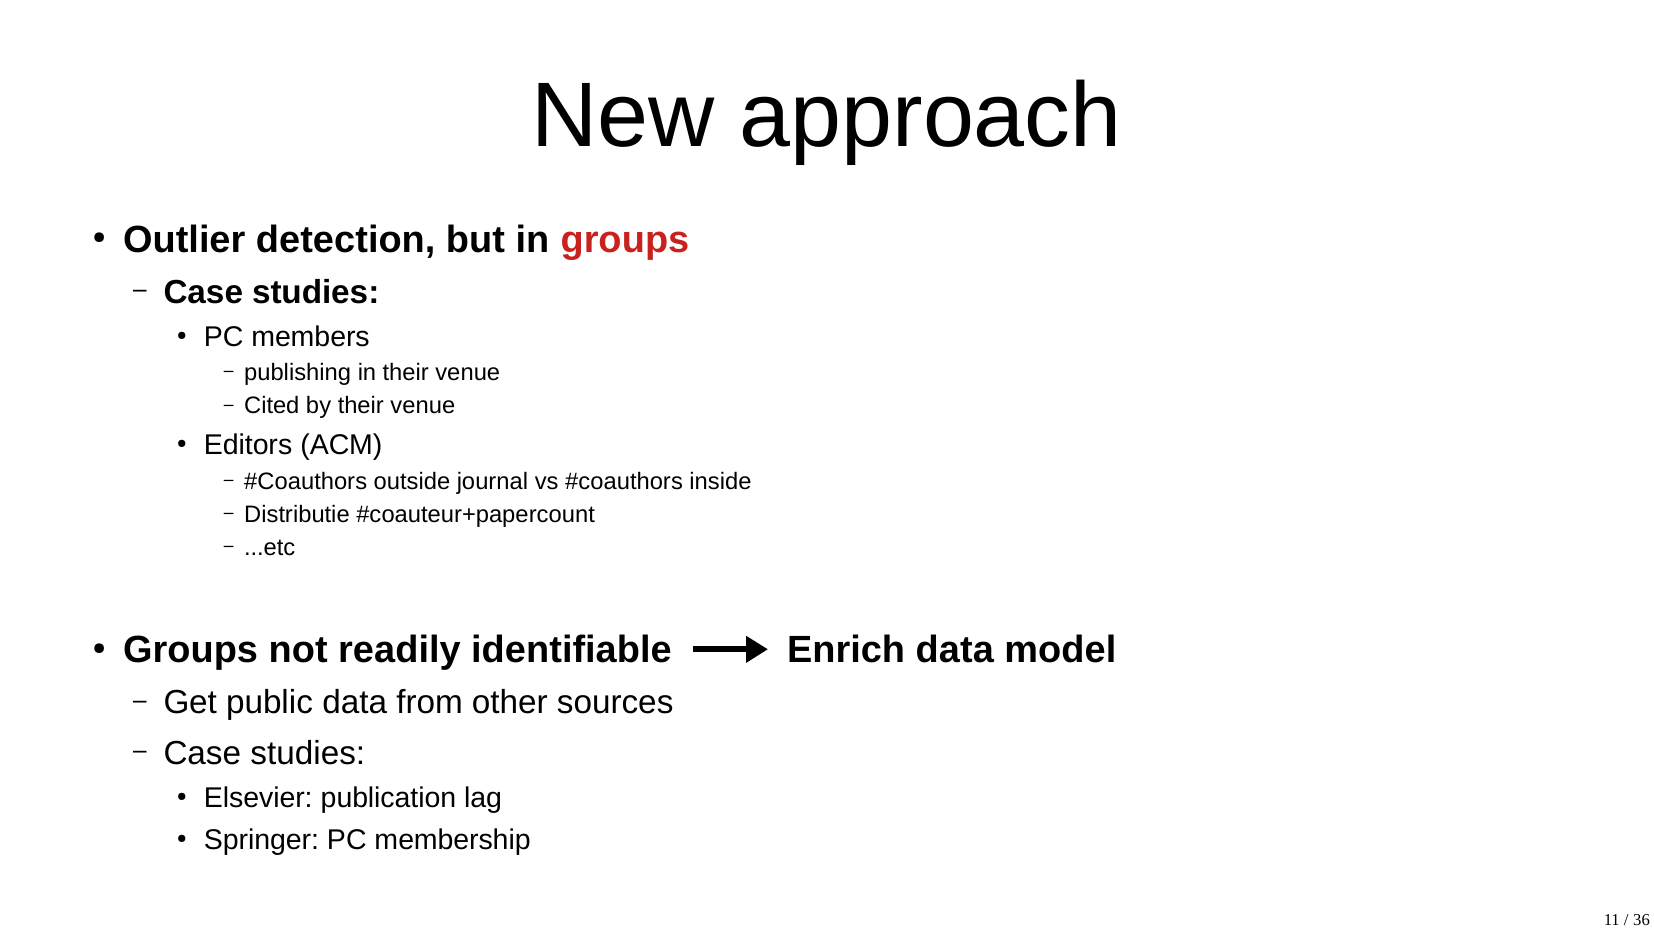

# New approach
Outlier detection, but in groups
Case studies:
PC members
publishing in their venue
Cited by their venue
Editors (ACM)
#Coauthors outside journal vs #coauthors inside
Distributie #coauteur+papercount
...etc
Groups not readily identifiable Enrich data model
Get public data from other sources
Case studies:
Elsevier: publication lag
Springer: PC membership
11